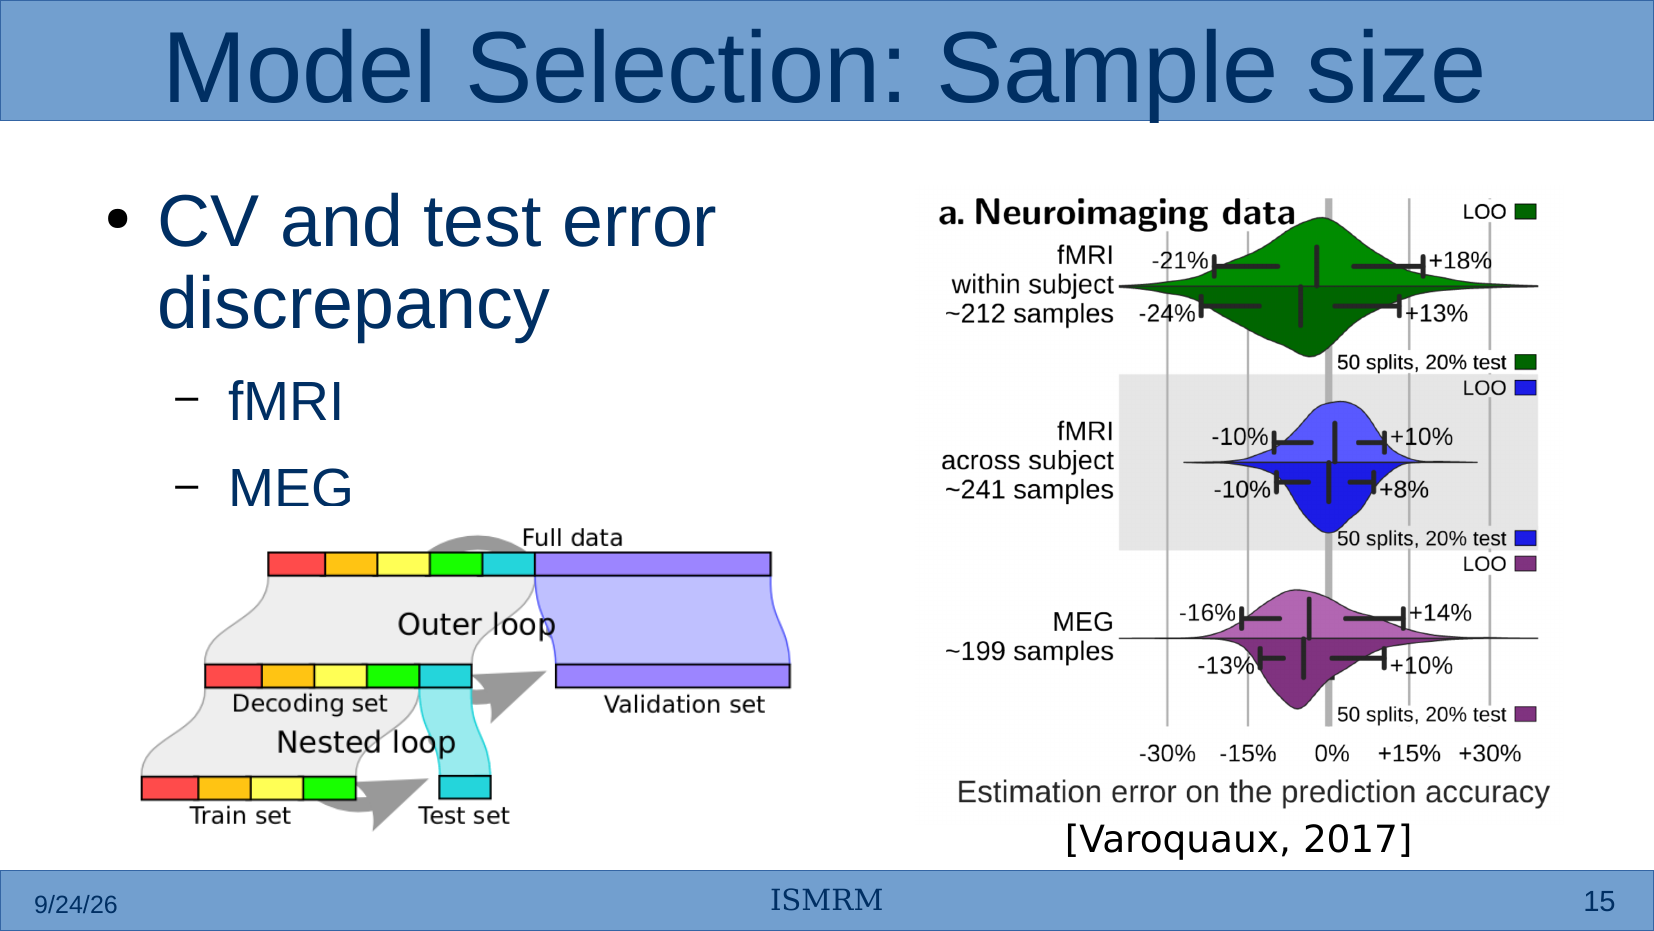

# Model Selection: Sample size
CV and test error discrepancy
fMRI
MEG
[Varoquaux, 2017]
15